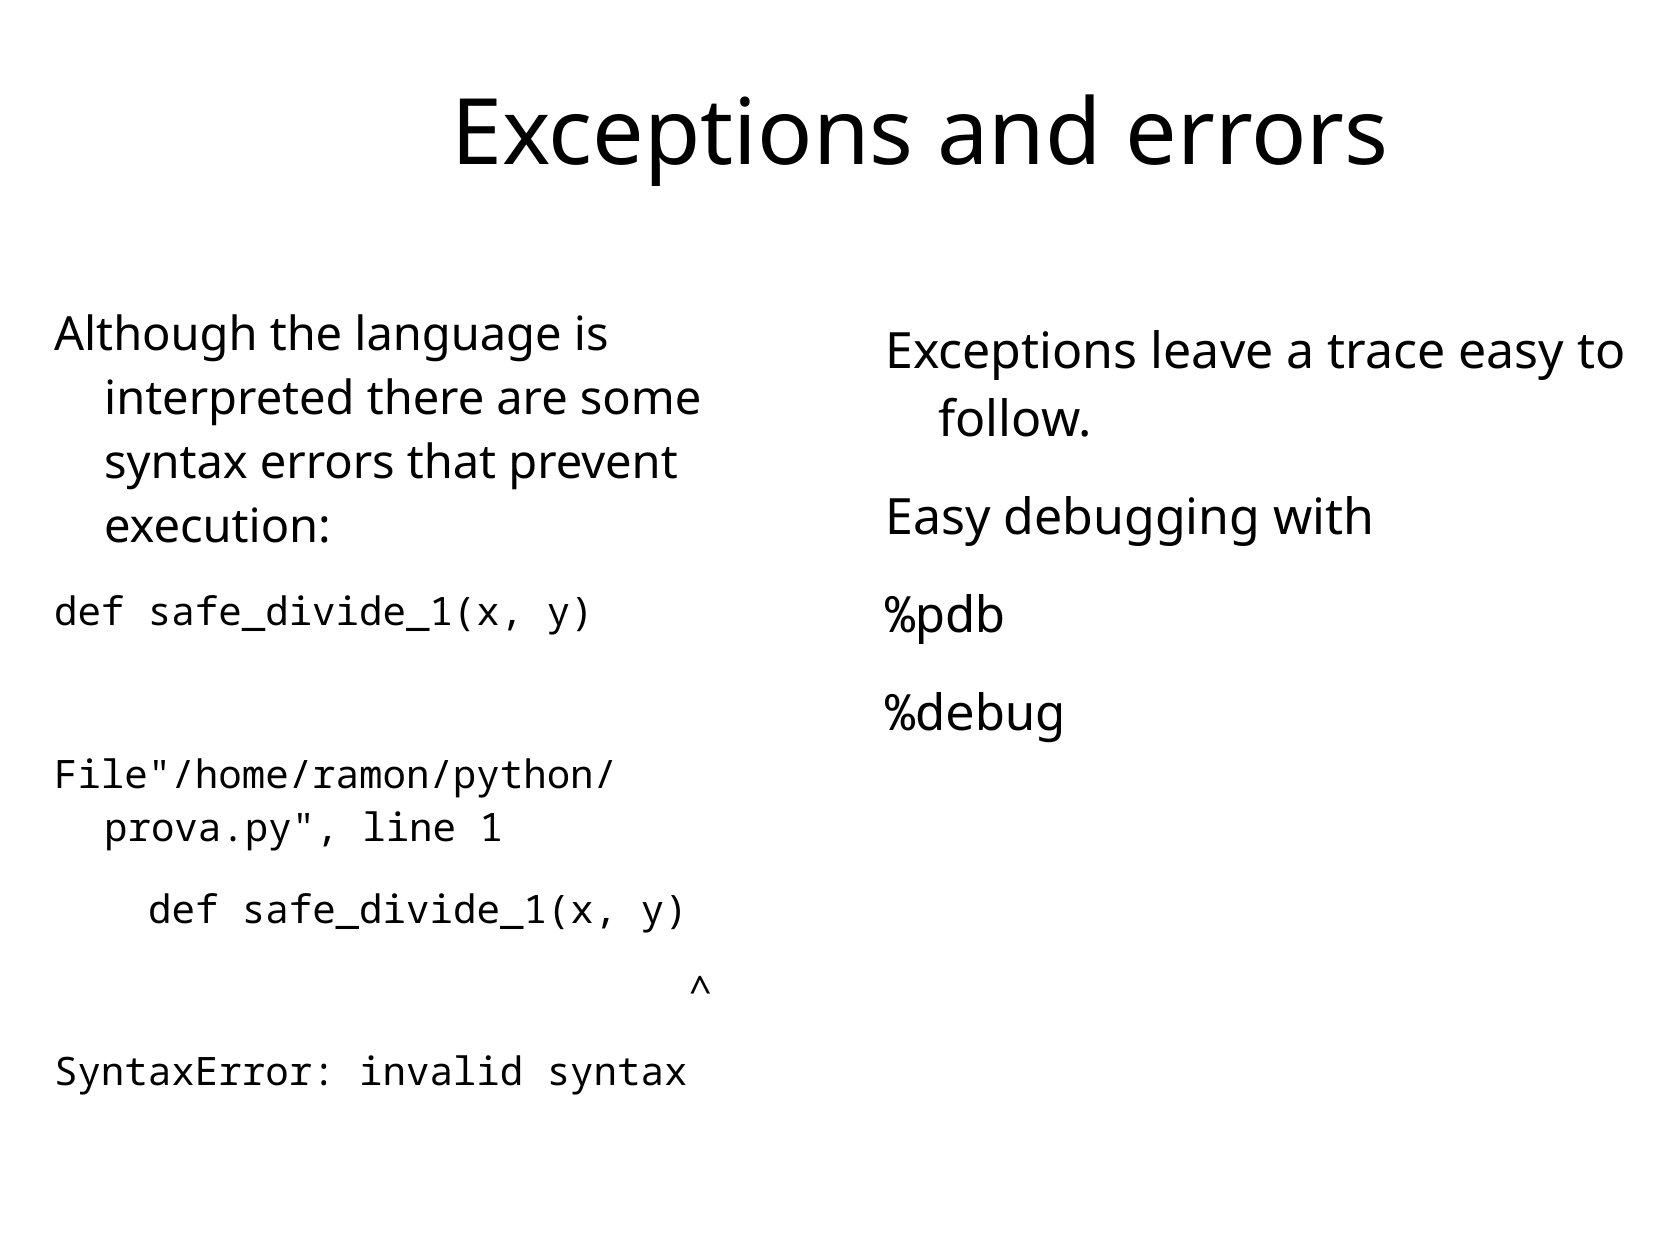

# Exceptions and errors
Although the language is interpreted there are some syntax errors that prevent execution:
def safe_divide_1(x, y)
File"/home/ramon/python/prova.py", line 1
 def safe_divide_1(x, y)
 ^
SyntaxError: invalid syntax
Exceptions leave a trace easy to follow.
Easy debugging with
%pdb
%debug